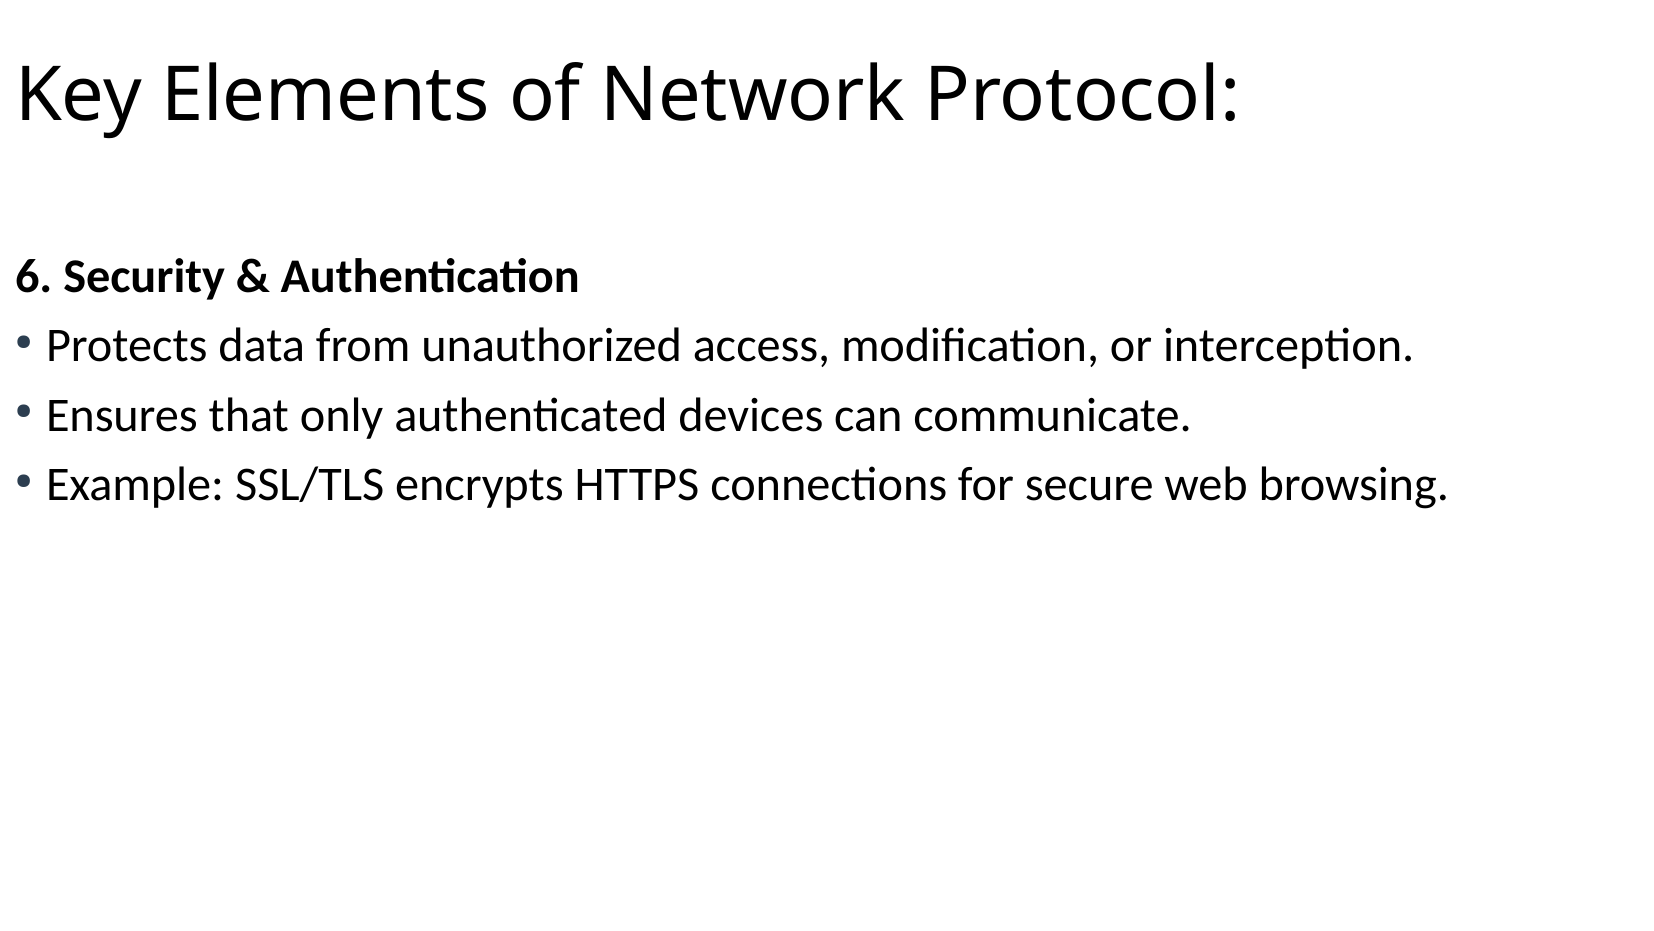

# Key Elements of Network Protocol:
6. Security & Authentication
Protects data from unauthorized access, modification, or interception.
Ensures that only authenticated devices can communicate.
Example: SSL/TLS encrypts HTTPS connections for secure web browsing.